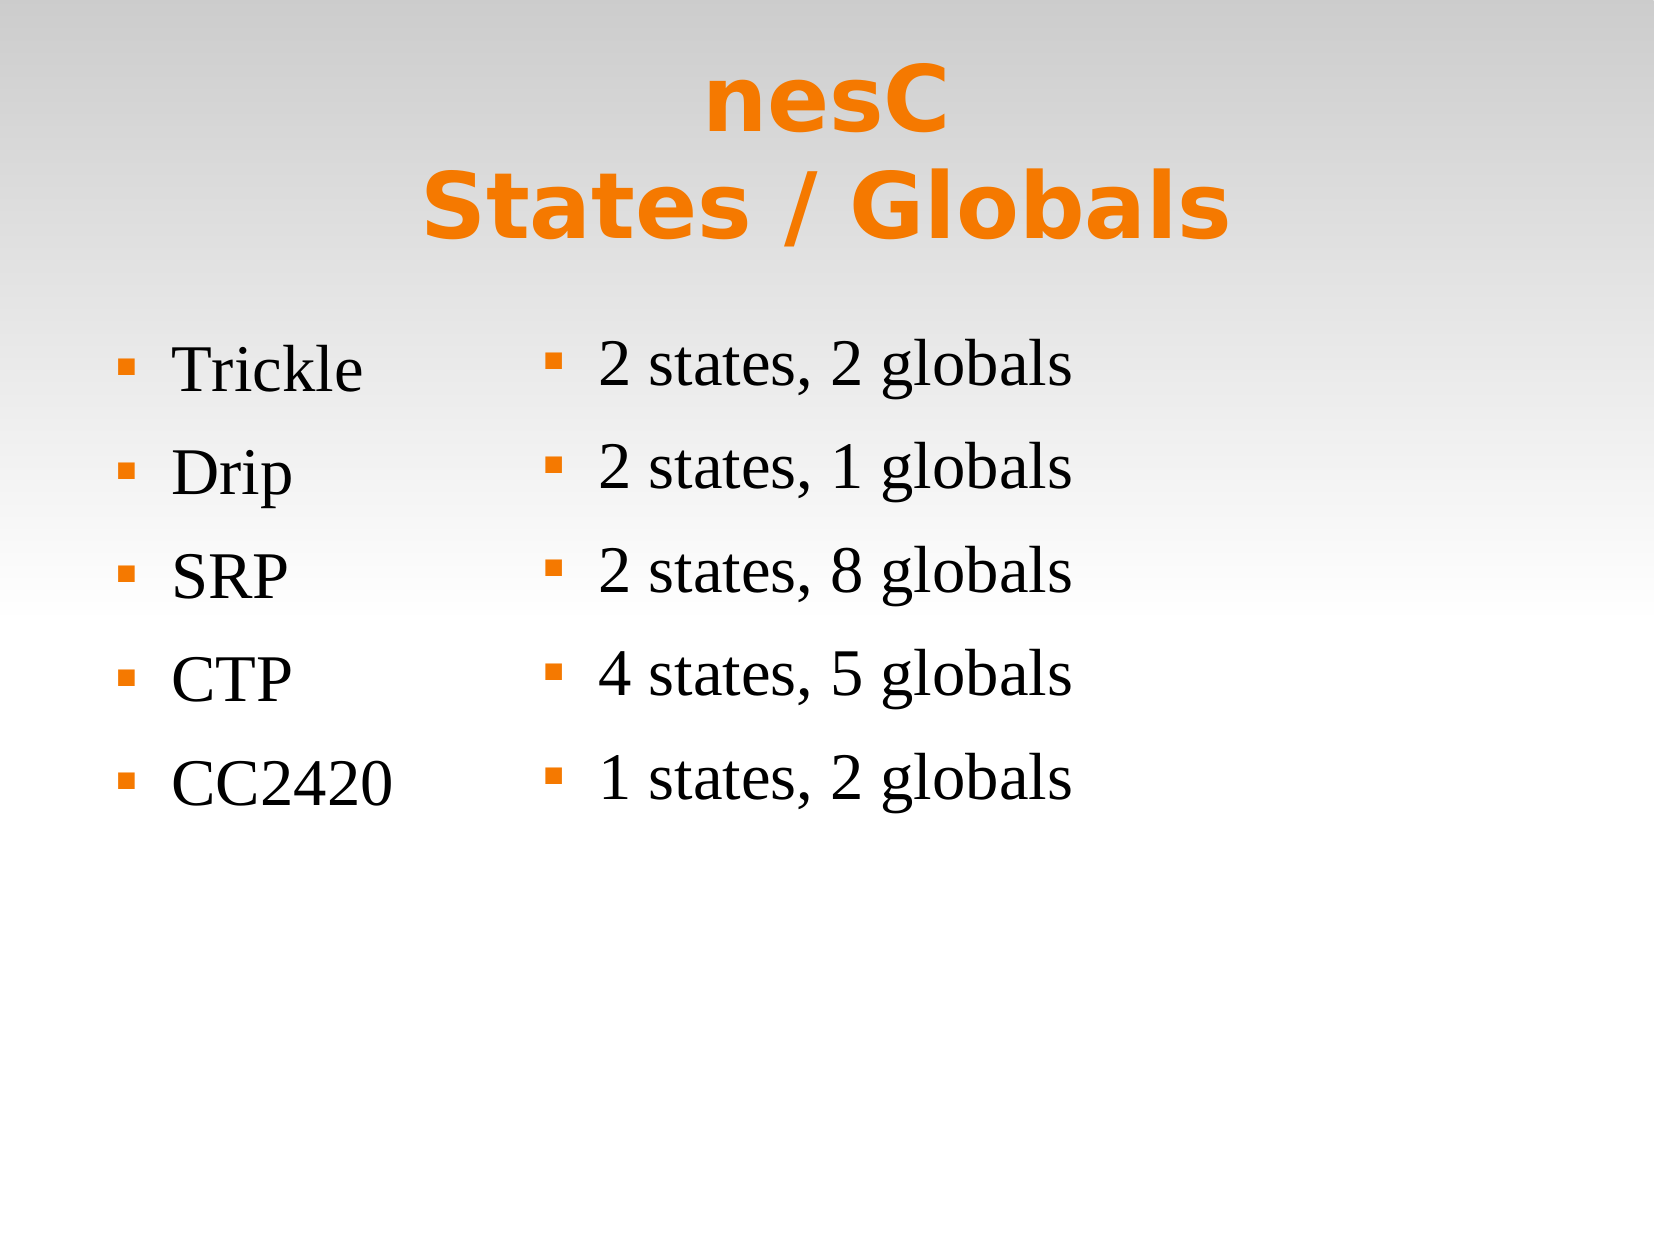

# nesC States / Globals
2 states, 2 globals
2 states, 1 globals
2 states, 8 globals
4 states, 5 globals
1 states, 2 globals
Trickle
Drip
SRP
CTP
CC2420